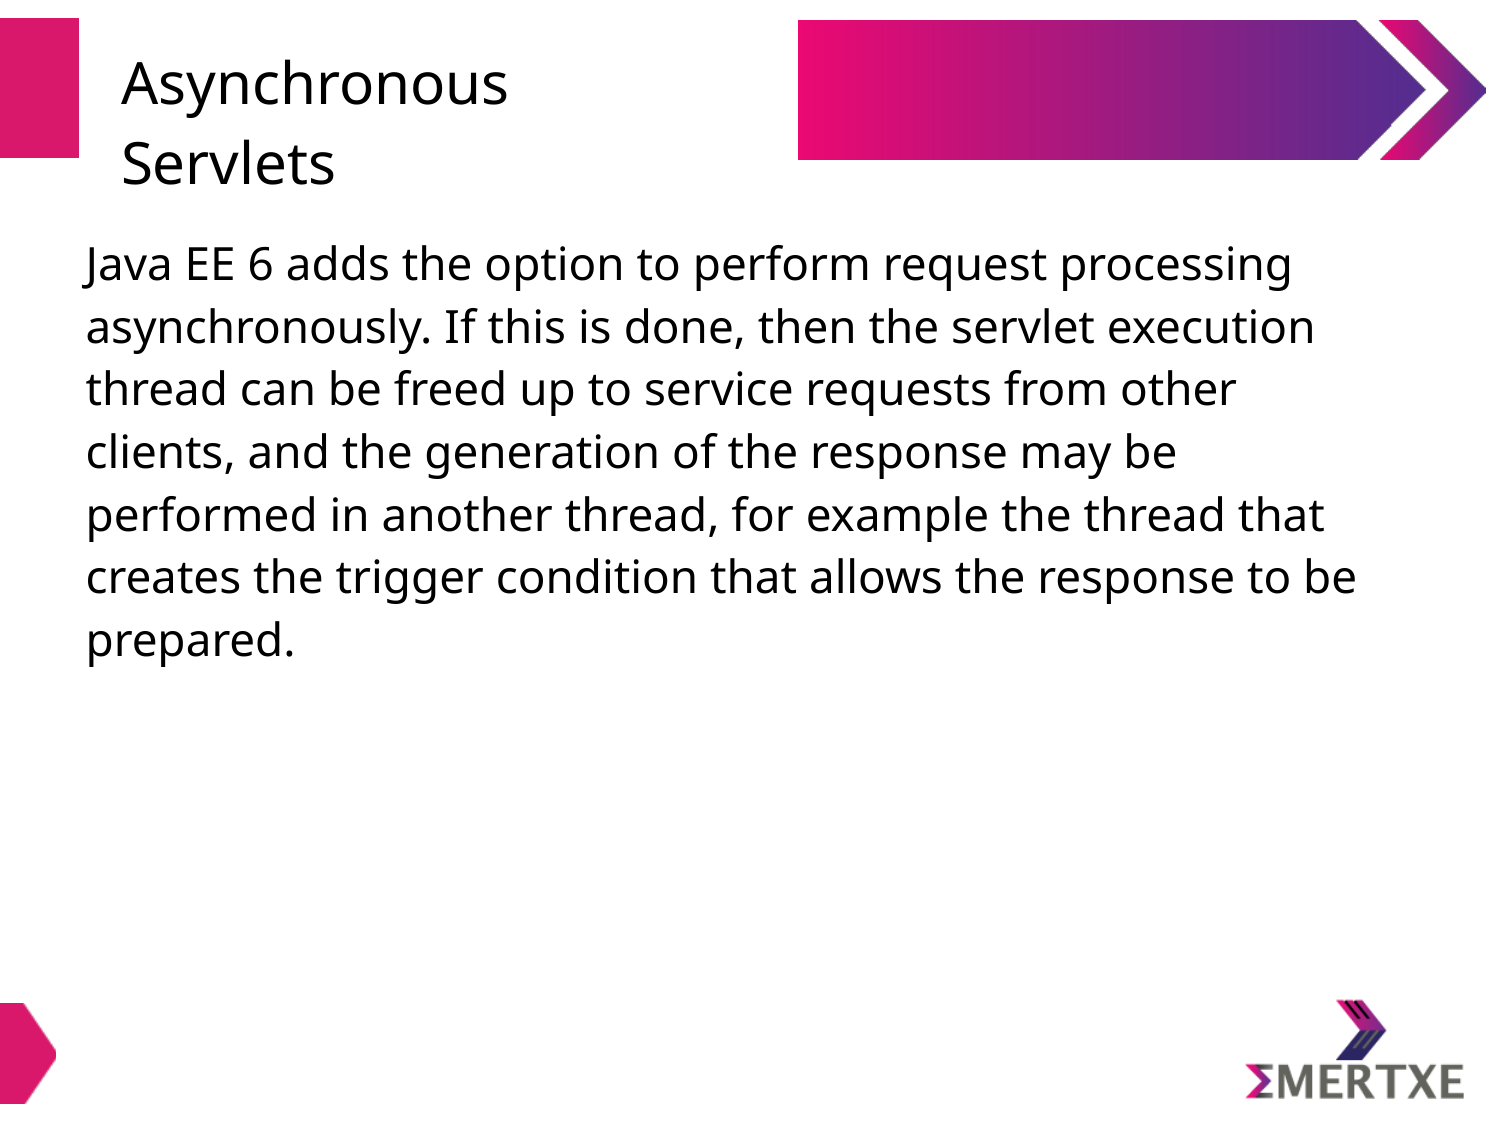

Asynchronous Servlets
Java EE 6 adds the option to perform request processing asynchronously. If this is done, then the servlet execution thread can be freed up to service requests from other clients, and the generation of the response may be performed in another thread, for example the thread that creates the trigger condition that allows the response to be prepared.